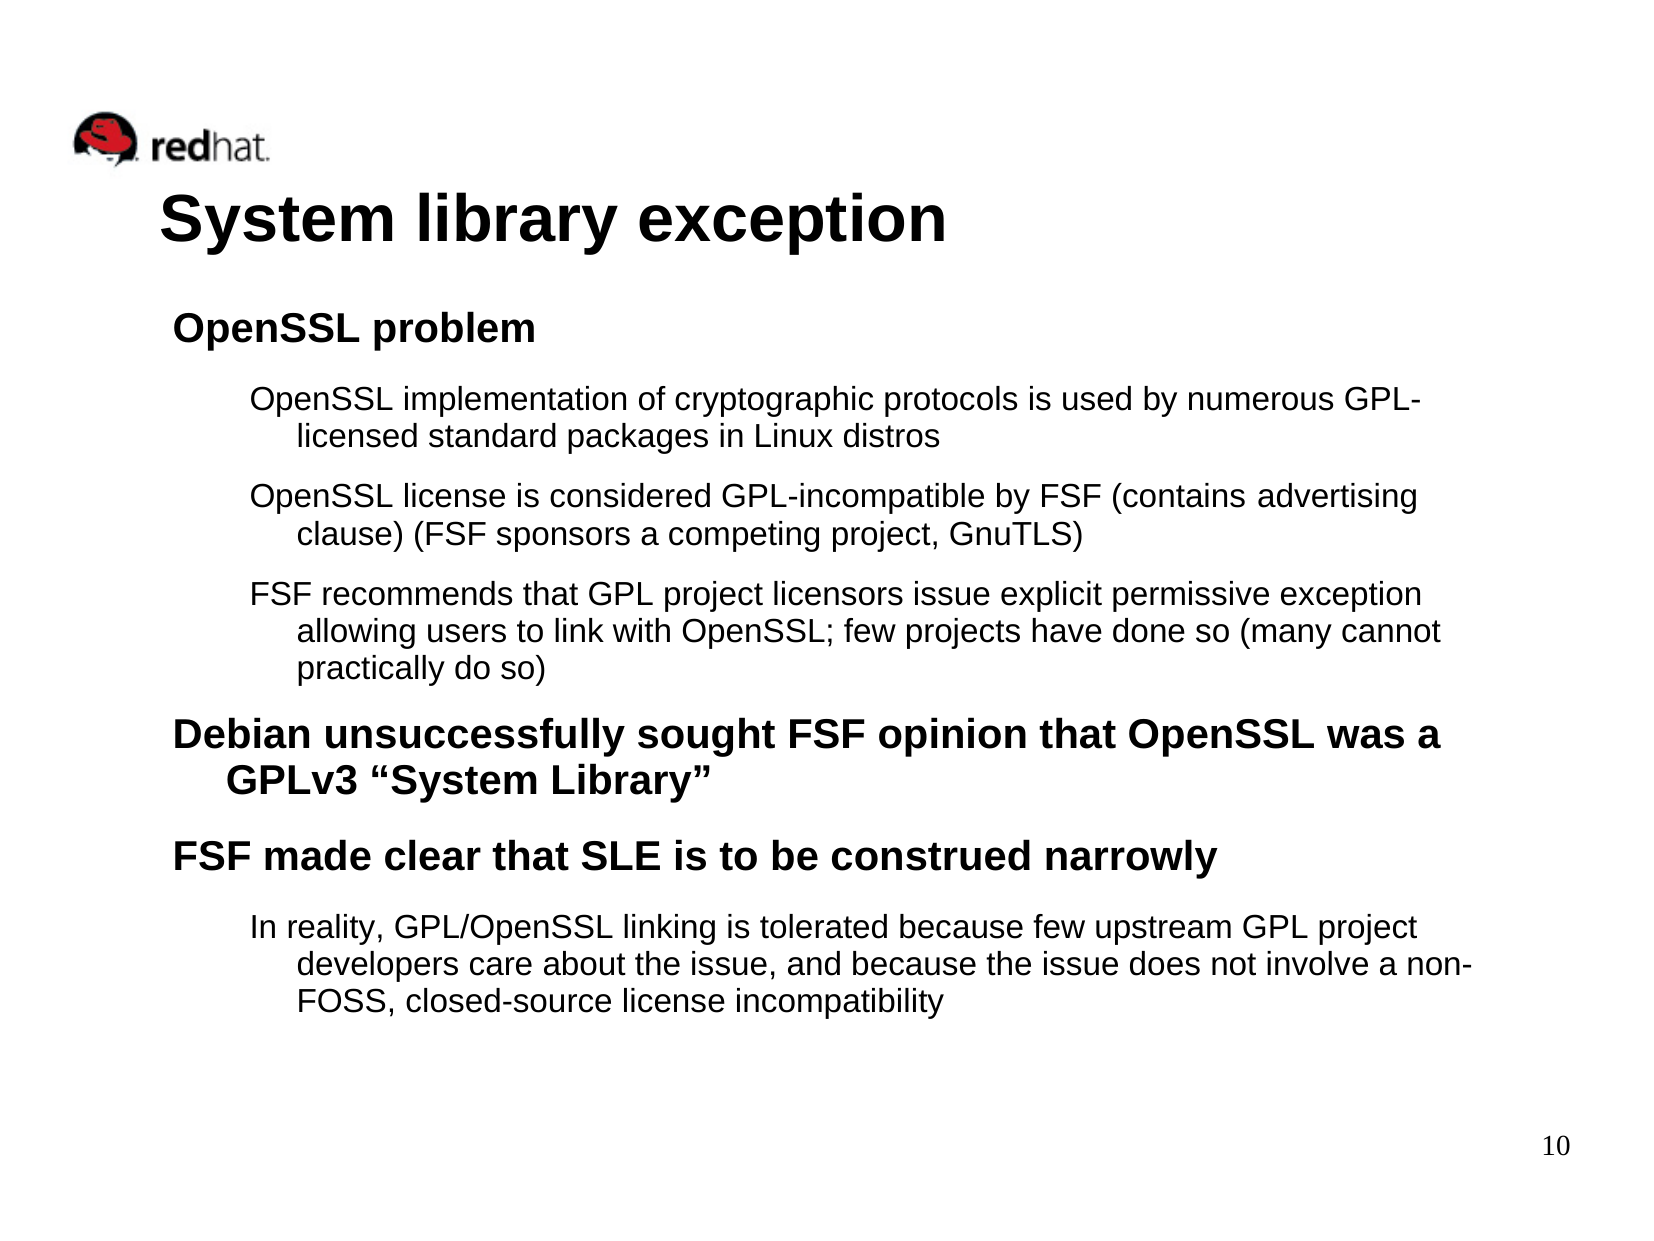

# System library exception
OpenSSL problem
OpenSSL implementation of cryptographic protocols is used by numerous GPL-licensed standard packages in Linux distros
OpenSSL license is considered GPL-incompatible by FSF (contains advertising clause) (FSF sponsors a competing project, GnuTLS)
FSF recommends that GPL project licensors issue explicit permissive exception allowing users to link with OpenSSL; few projects have done so (many cannot practically do so)
Debian unsuccessfully sought FSF opinion that OpenSSL was a GPLv3 “System Library”
FSF made clear that SLE is to be construed narrowly
In reality, GPL/OpenSSL linking is tolerated because few upstream GPL project developers care about the issue, and because the issue does not involve a non-FOSS, closed-source license incompatibility
10